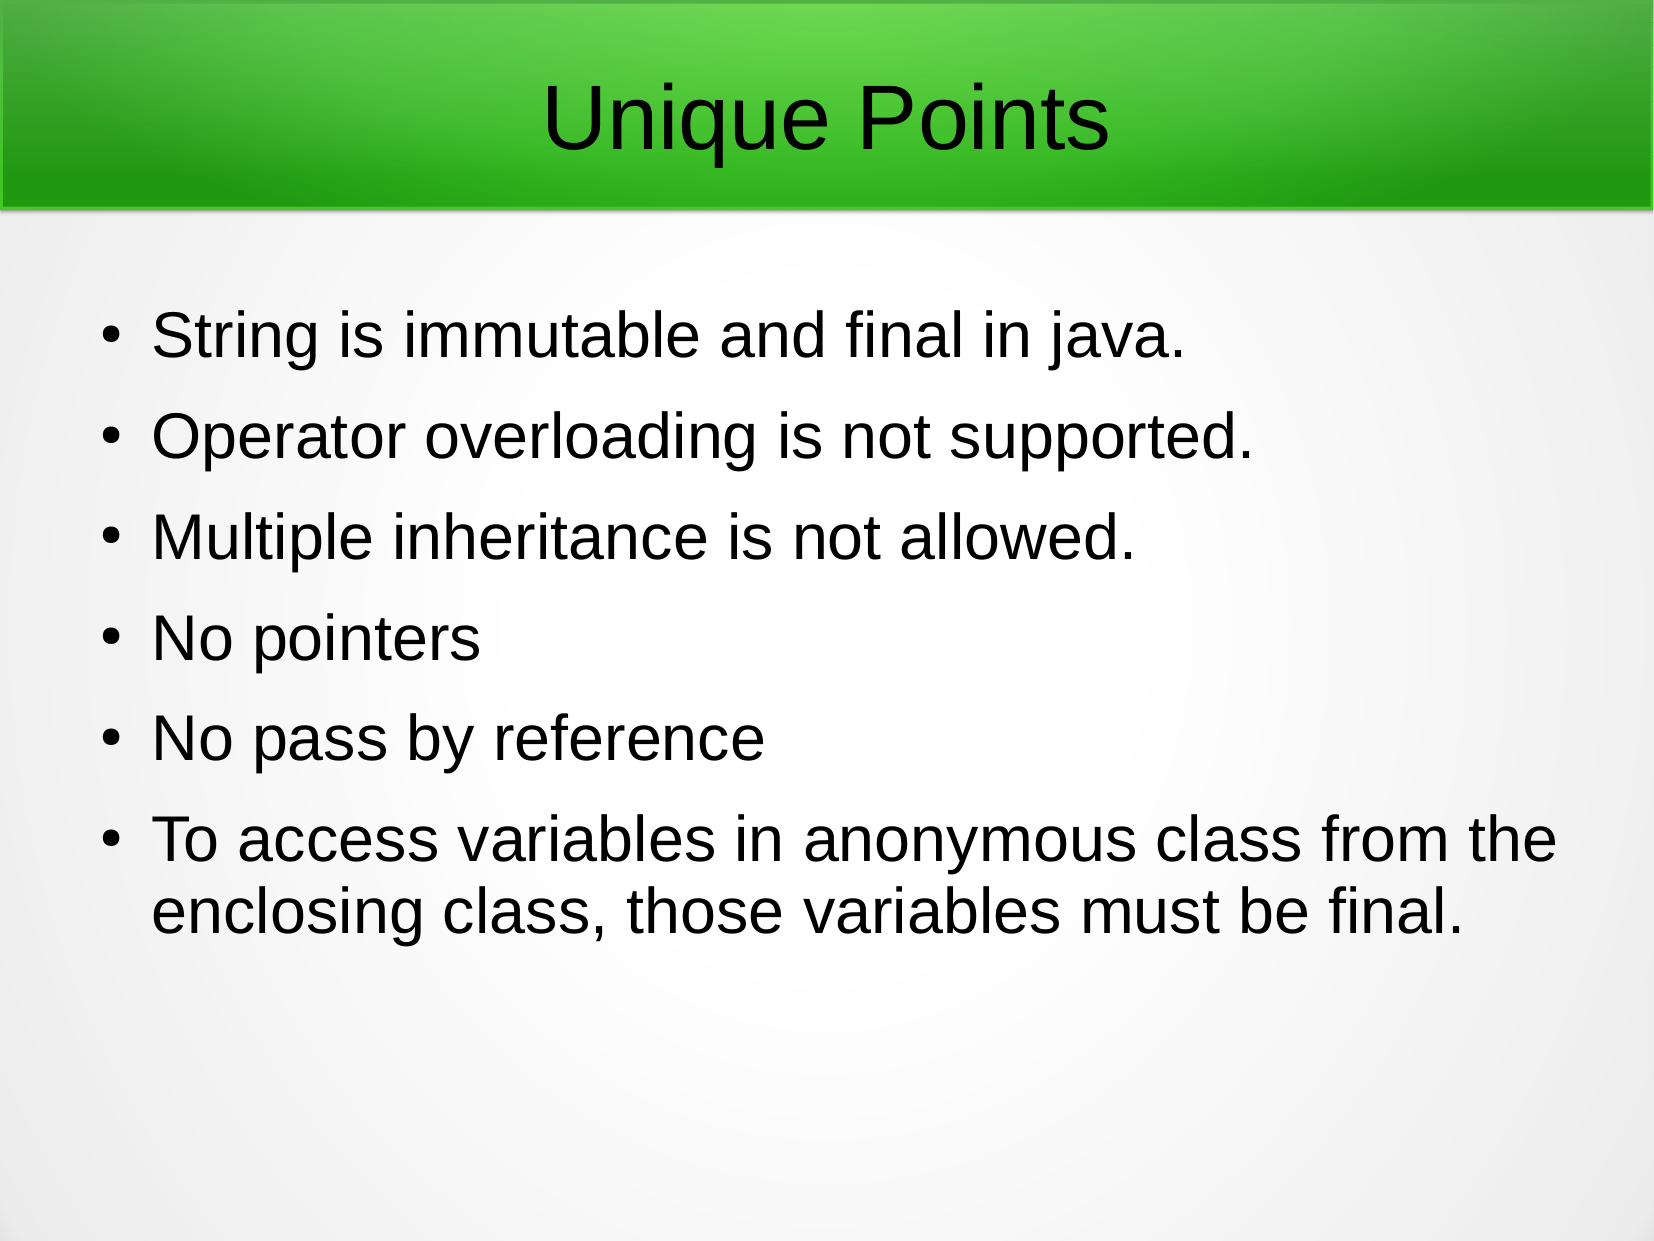

# Unique Points
String is immutable and final in java.
Operator overloading is not supported.
Multiple inheritance is not allowed.
No pointers
No pass by reference
To access variables in anonymous class from the enclosing class, those variables must be final.